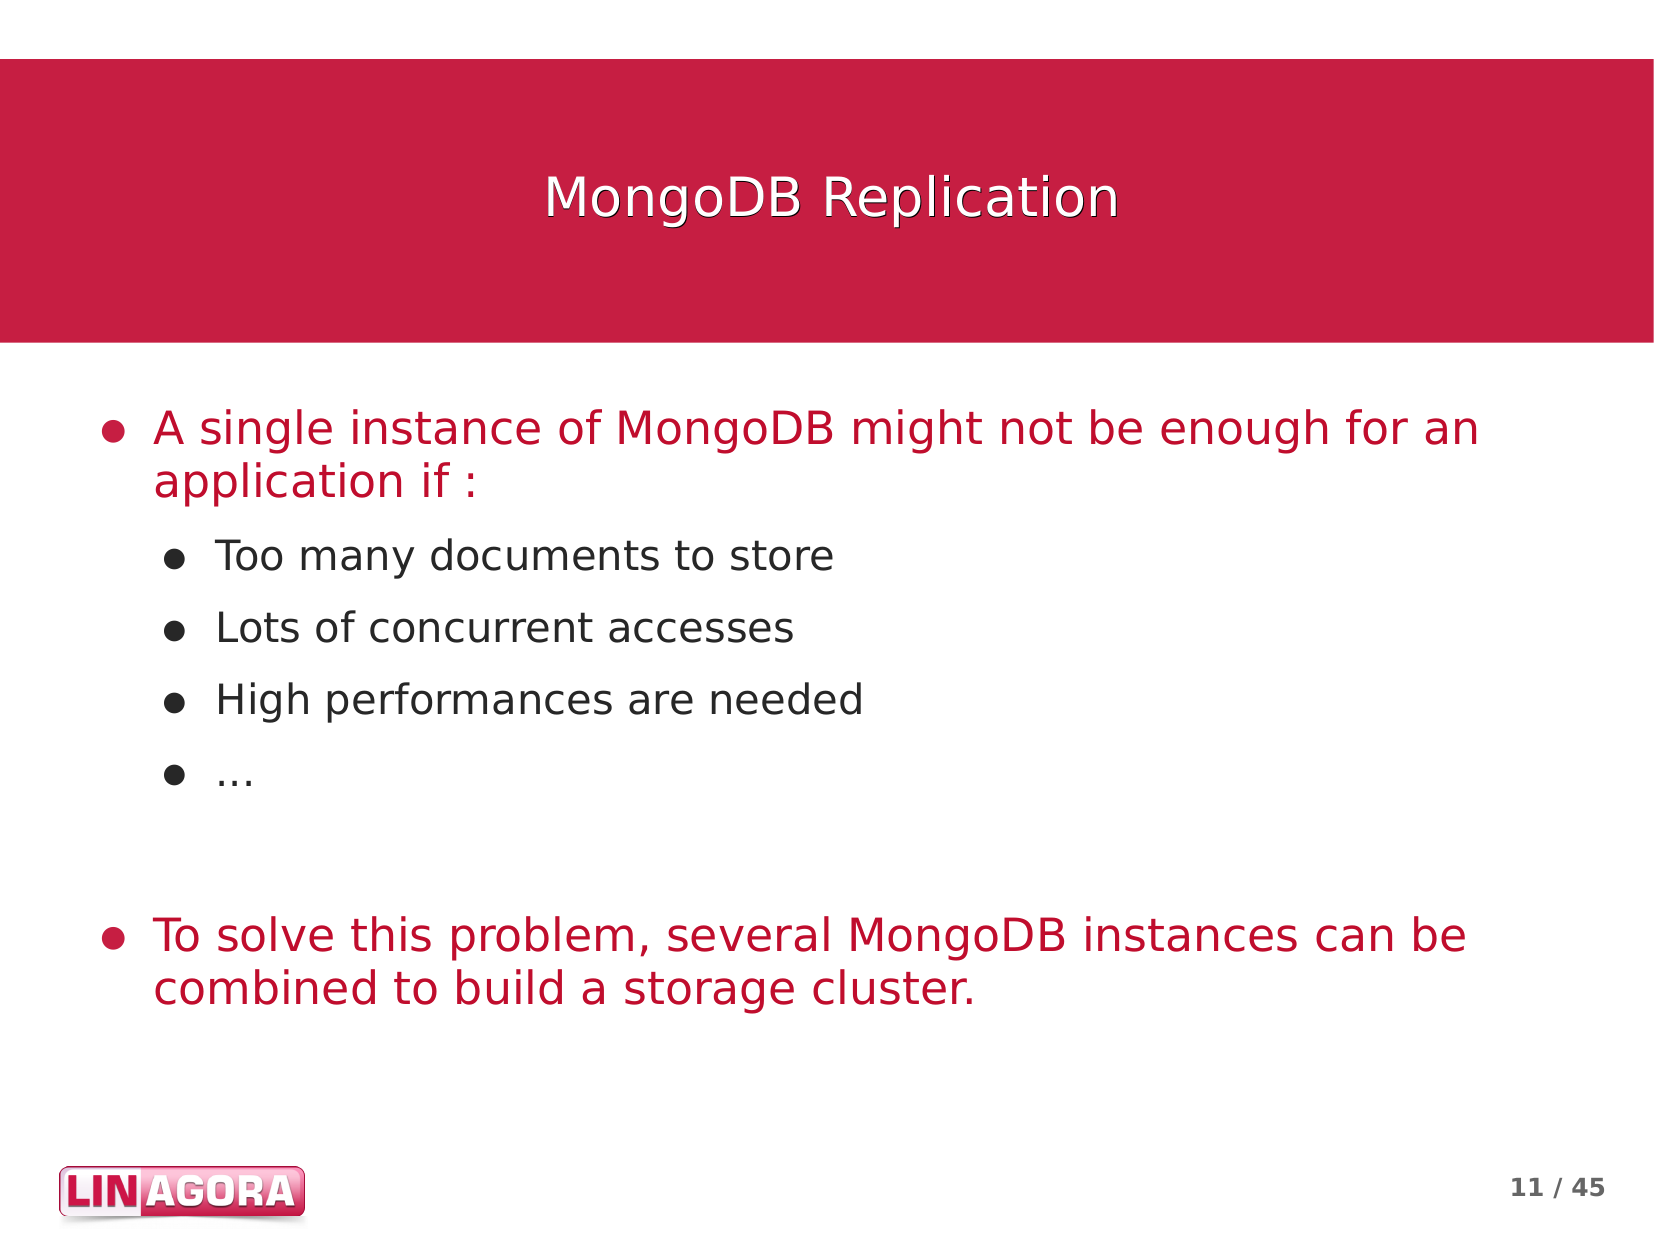

# MongoDB Replication
A single instance of MongoDB might not be enough for an application if :
Too many documents to store
Lots of concurrent accesses
High performances are needed
...
To solve this problem, several MongoDB instances can be combined to build a storage cluster.